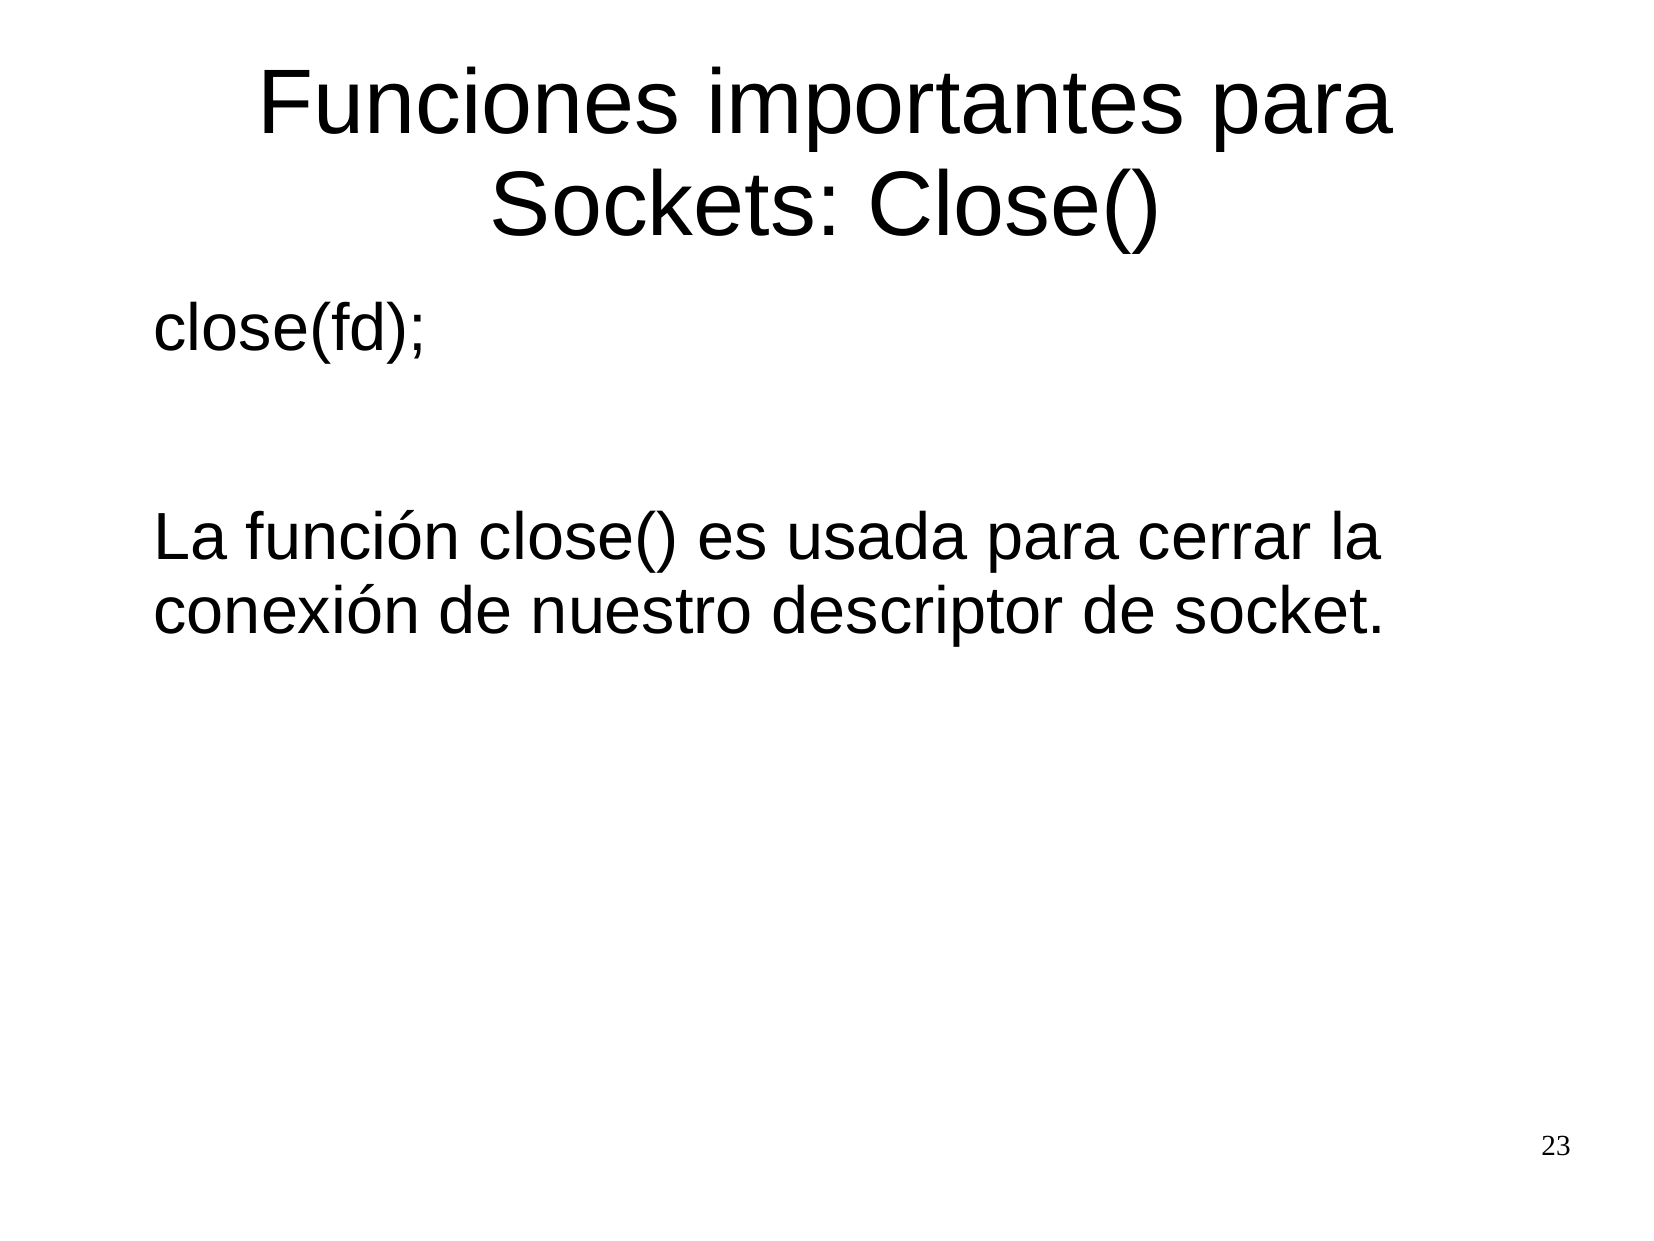

# Funciones importantes para Sockets: Close()
close(fd);
La función close() es usada para cerrar la conexión de nuestro descriptor de socket.
23